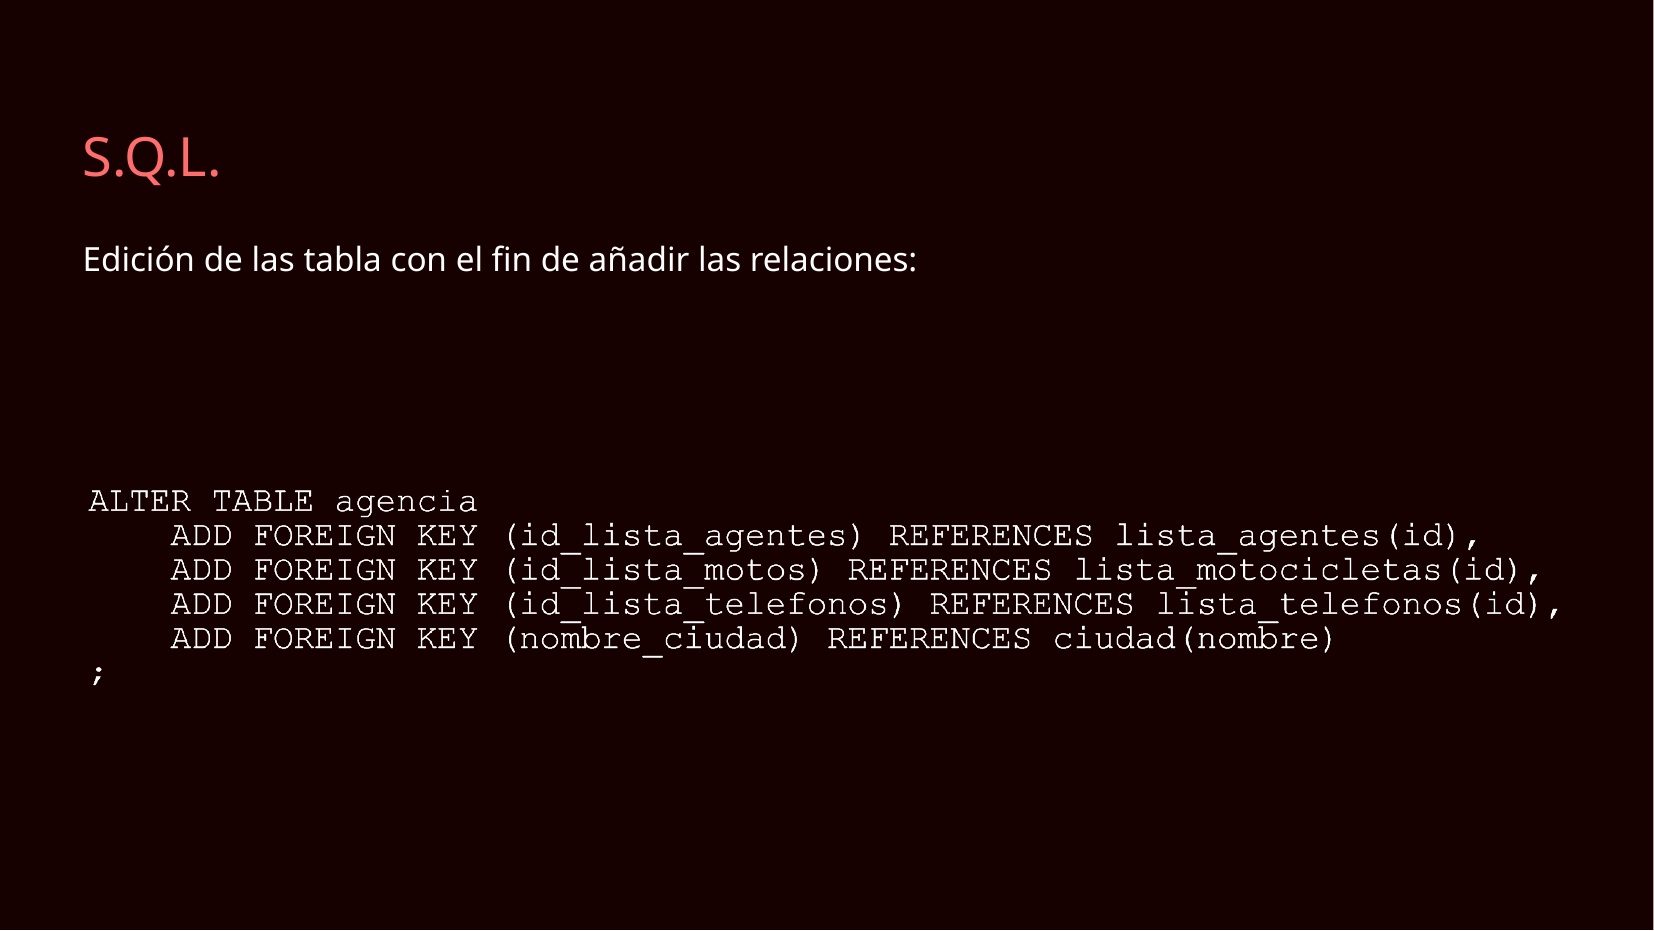

# S.Q.L.
Edición de las tabla con el fin de añadir las relaciones: